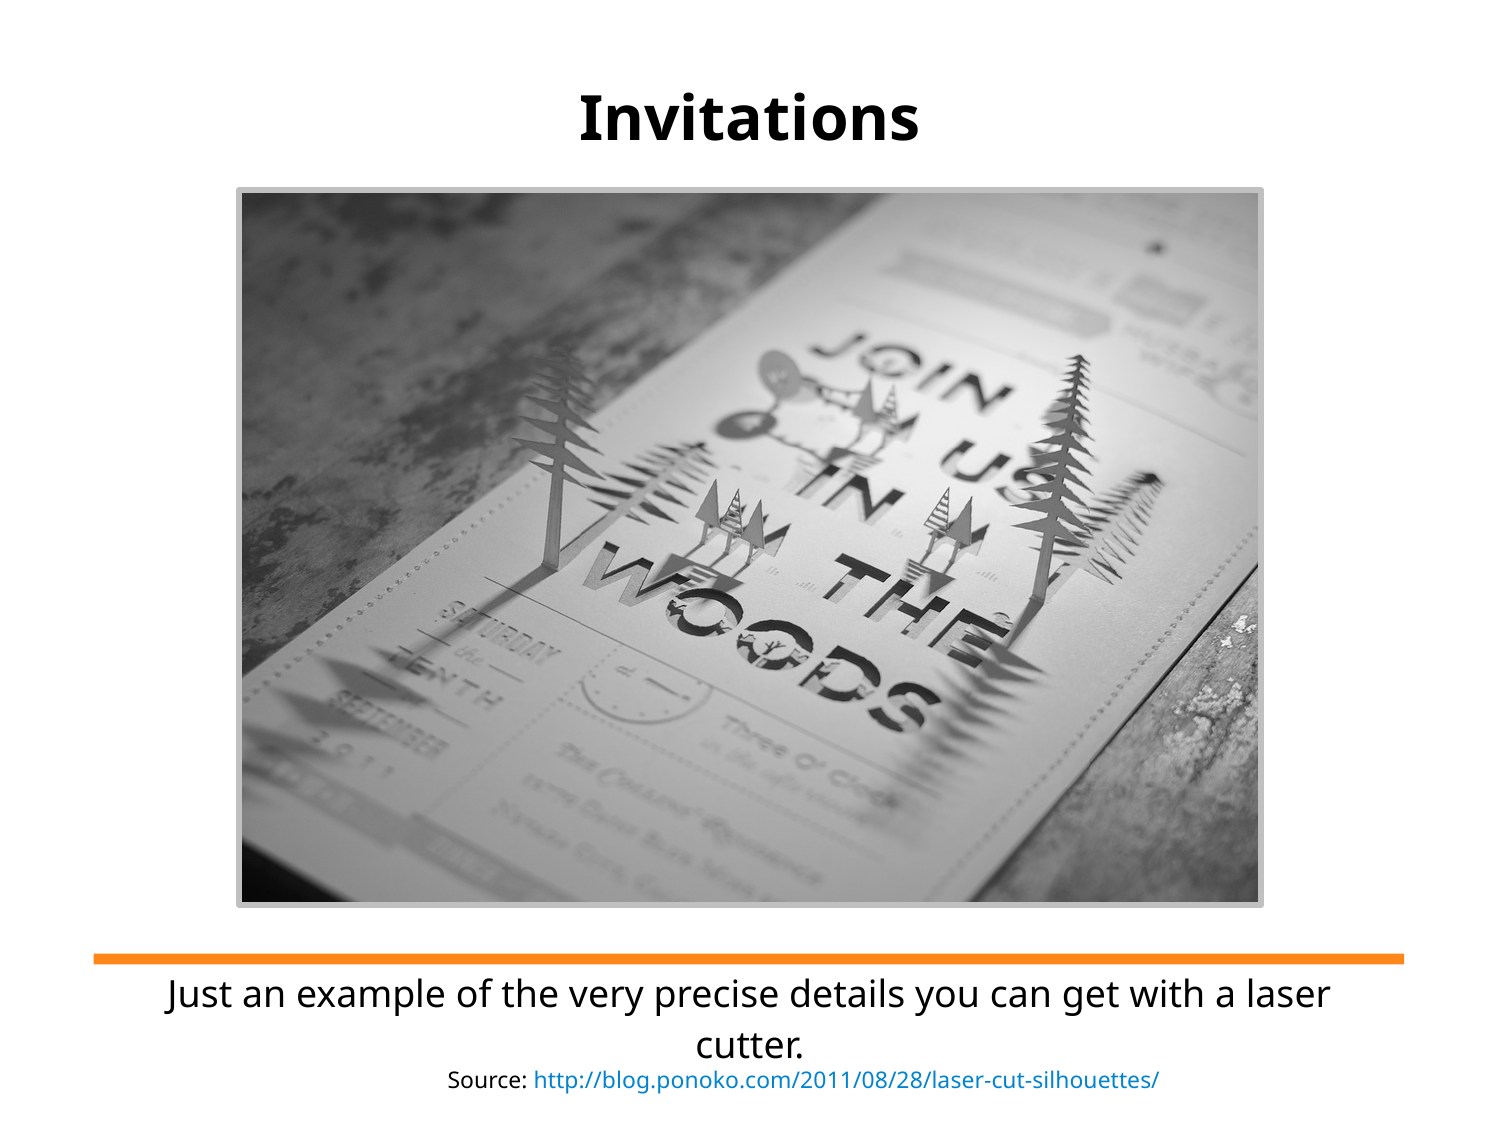

# Invitations
Just an example of the very precise details you can get with a laser cutter.
Source: http://blog.ponoko.com/2011/08/28/laser-cut-silhouettes/